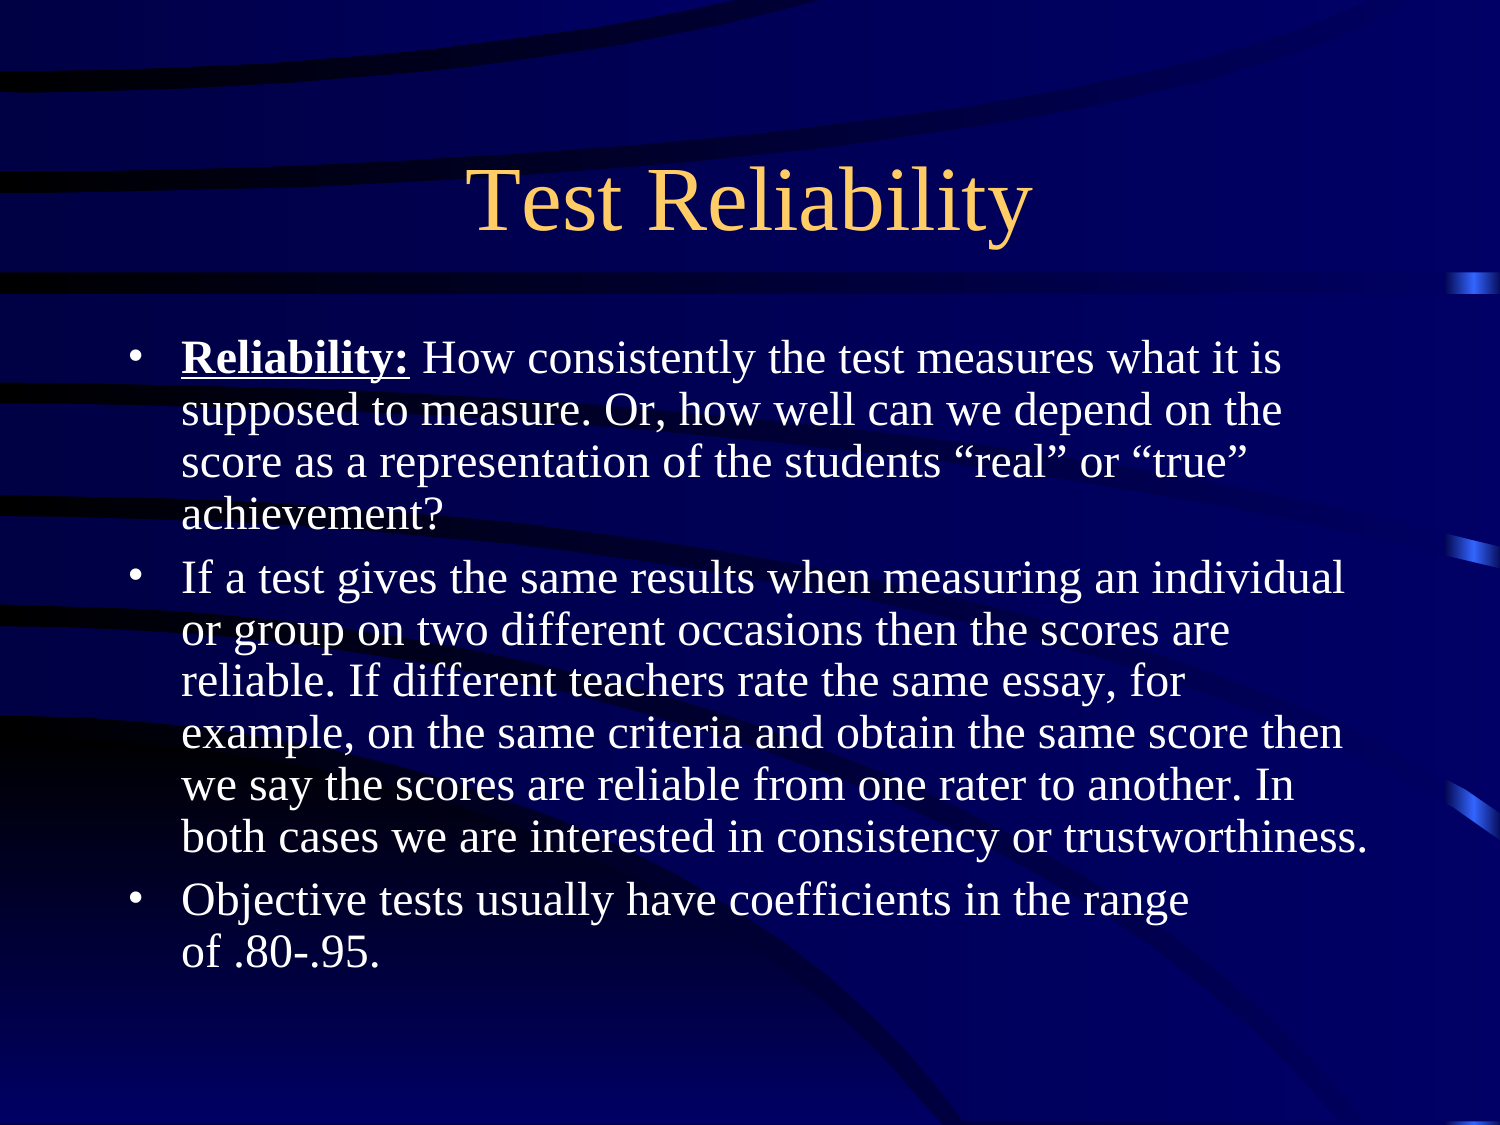

# Test Reliability
Reliability: How consistently the test measures what it is supposed to measure. Or, how well can we depend on the score as a representation of the students “real” or “true” achievement?
If a test gives the same results when measuring an individual or group on two different occasions then the scores are reliable. If different teachers rate the same essay, for example, on the same criteria and obtain the same score then we say the scores are reliable from one rater to another. In both cases we are interested in consistency or trustworthiness.
Objective tests usually have coefficients in the range of .80-.95.